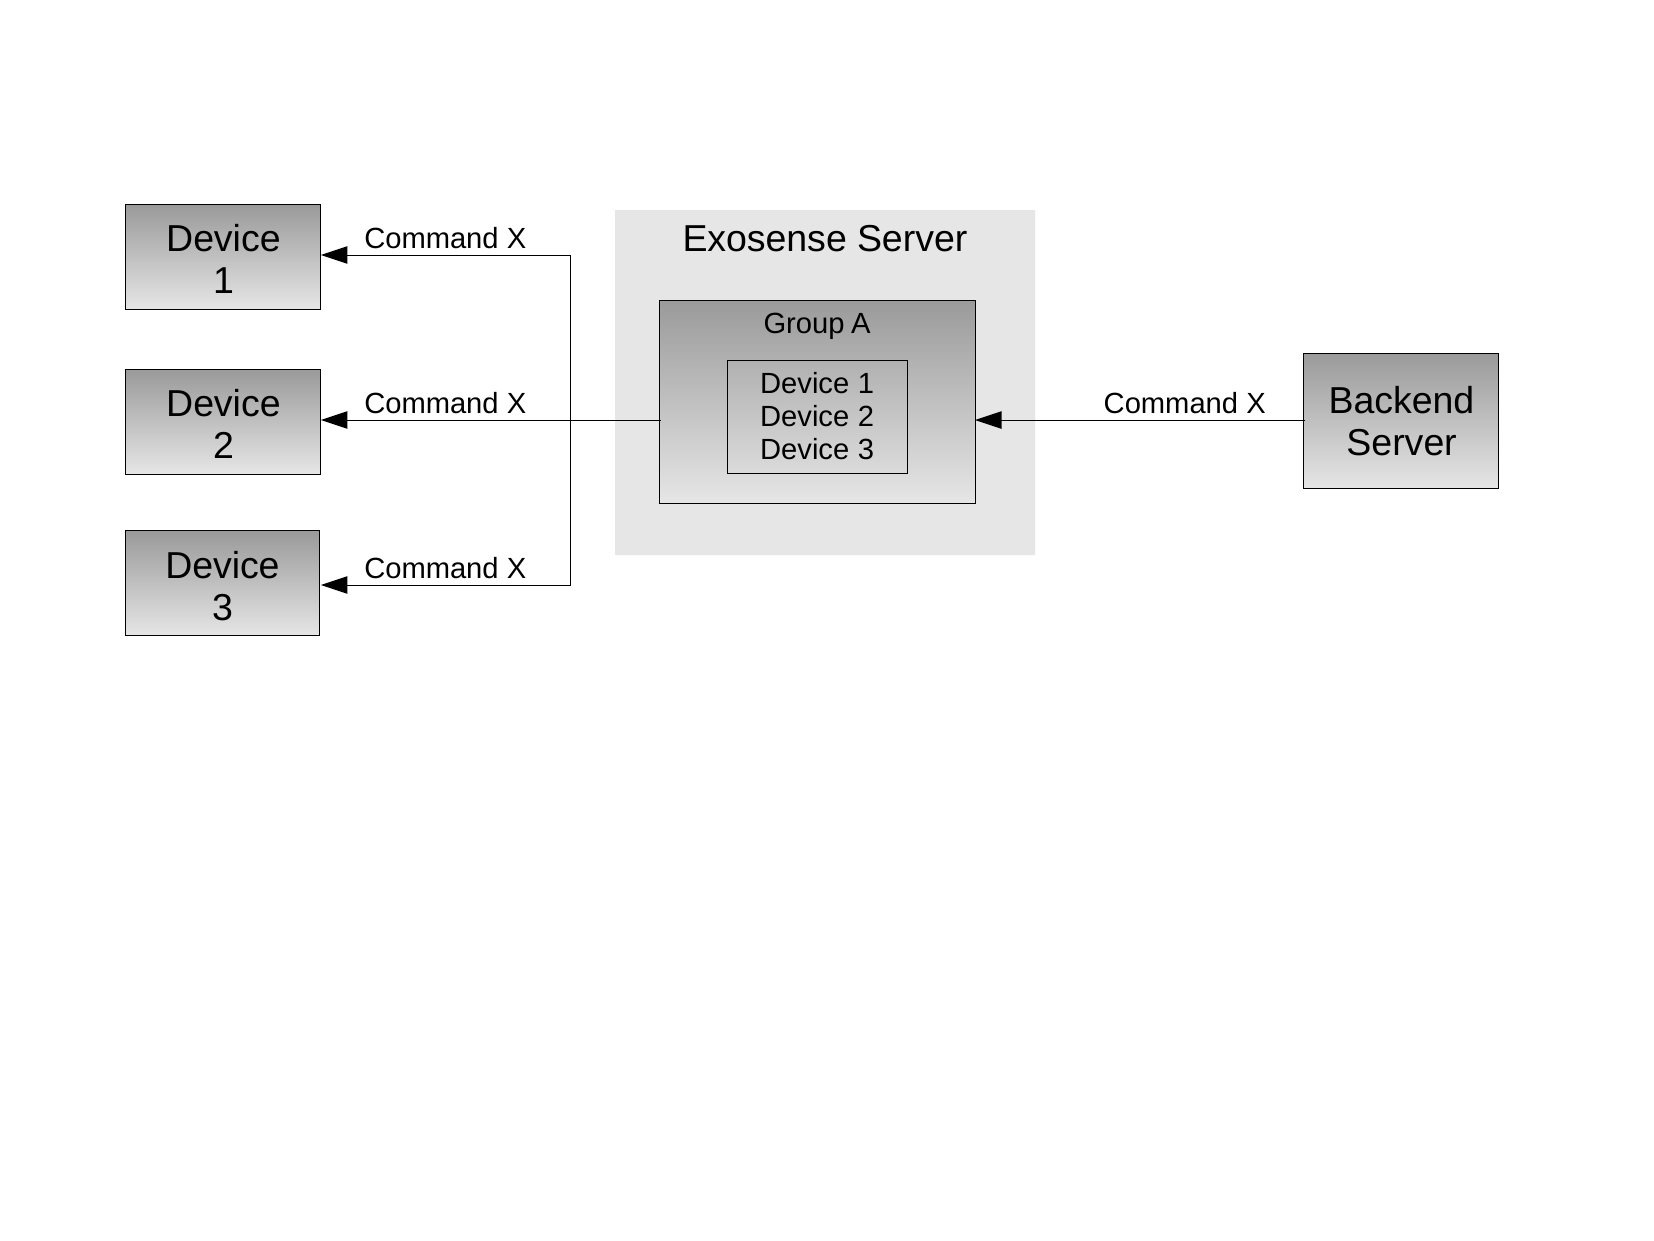

Device
1
Exosense Server
Command X
Group A
Backend
Server
Device 1
Device 2
Device 3
Device
2
Command X
Command X
Device
3
Command X